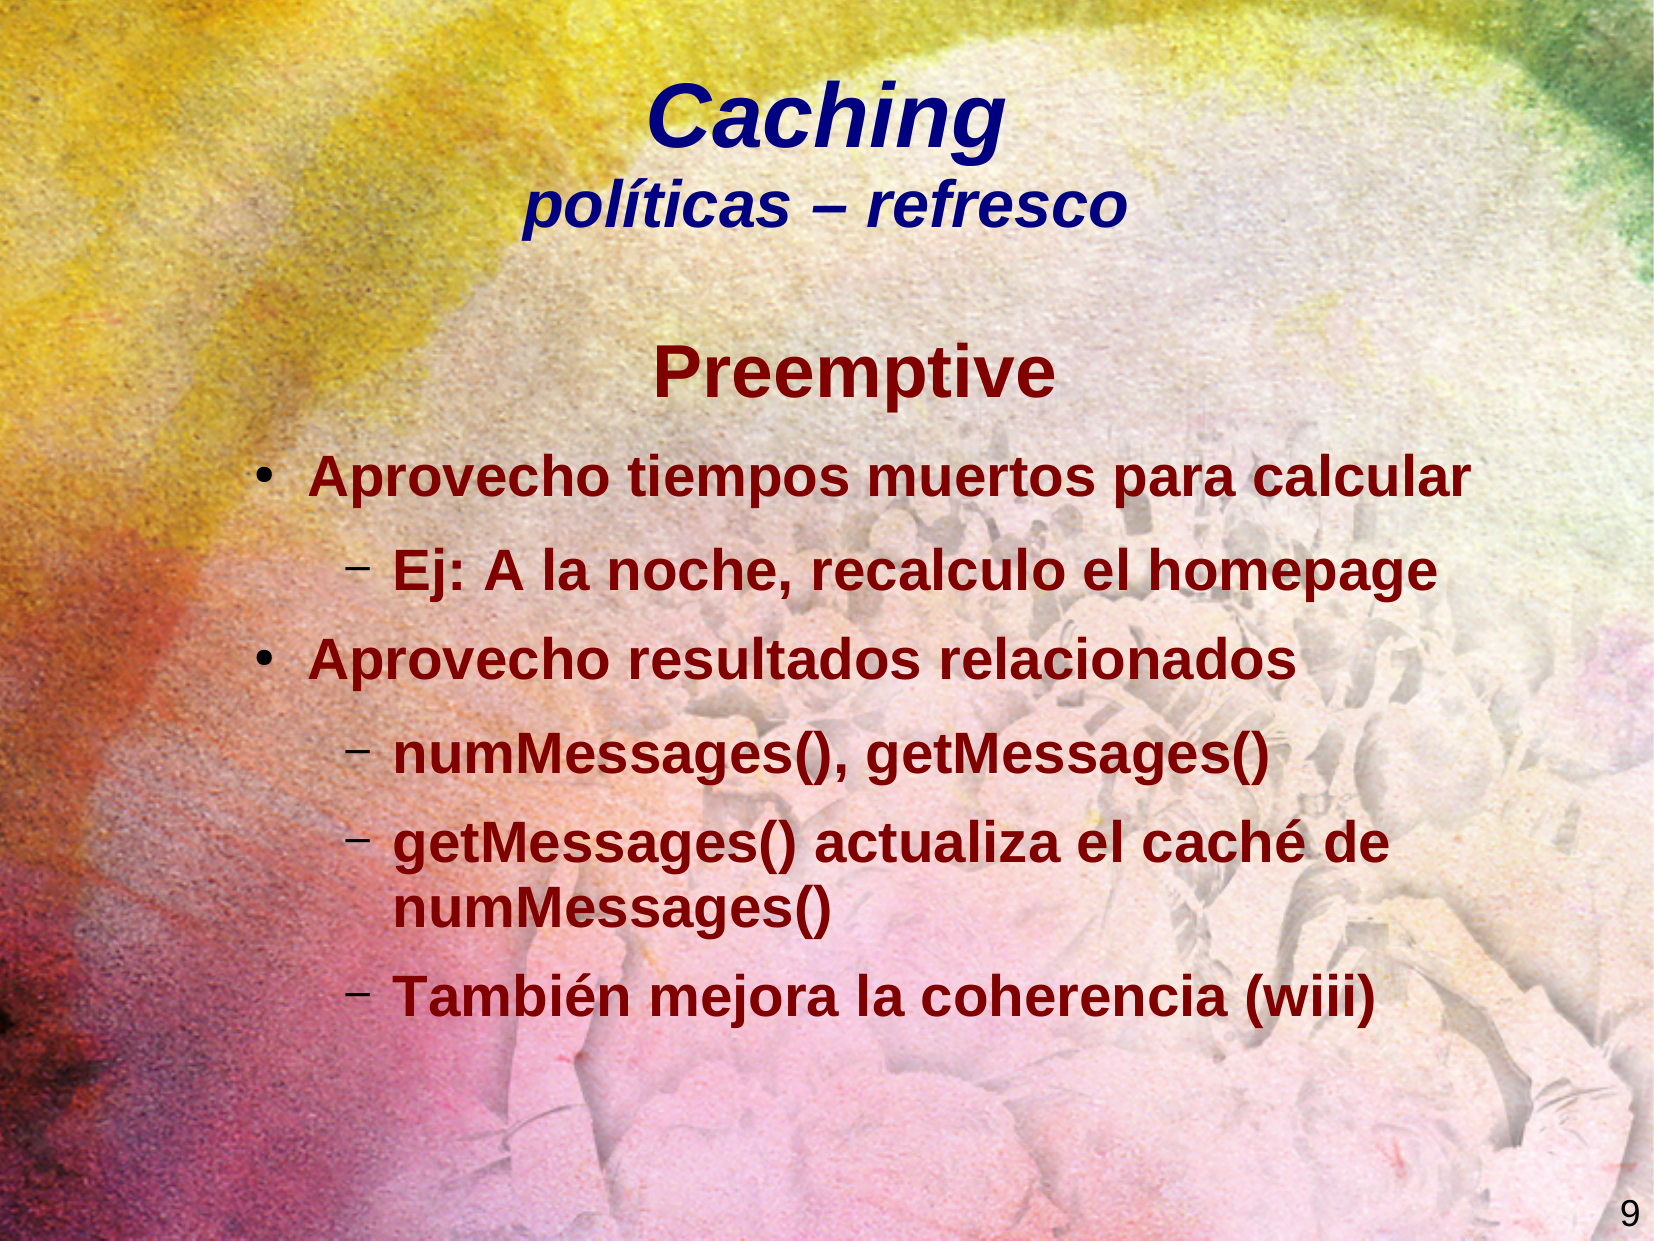

# Caching políticas – refresco
Preemptive
Aprovecho tiempos muertos para calcular
Ej: A la noche, recalculo el homepage
Aprovecho resultados relacionados
numMessages(), getMessages()
getMessages() actualiza el caché de numMessages()
También mejora la coherencia (wiii)
9